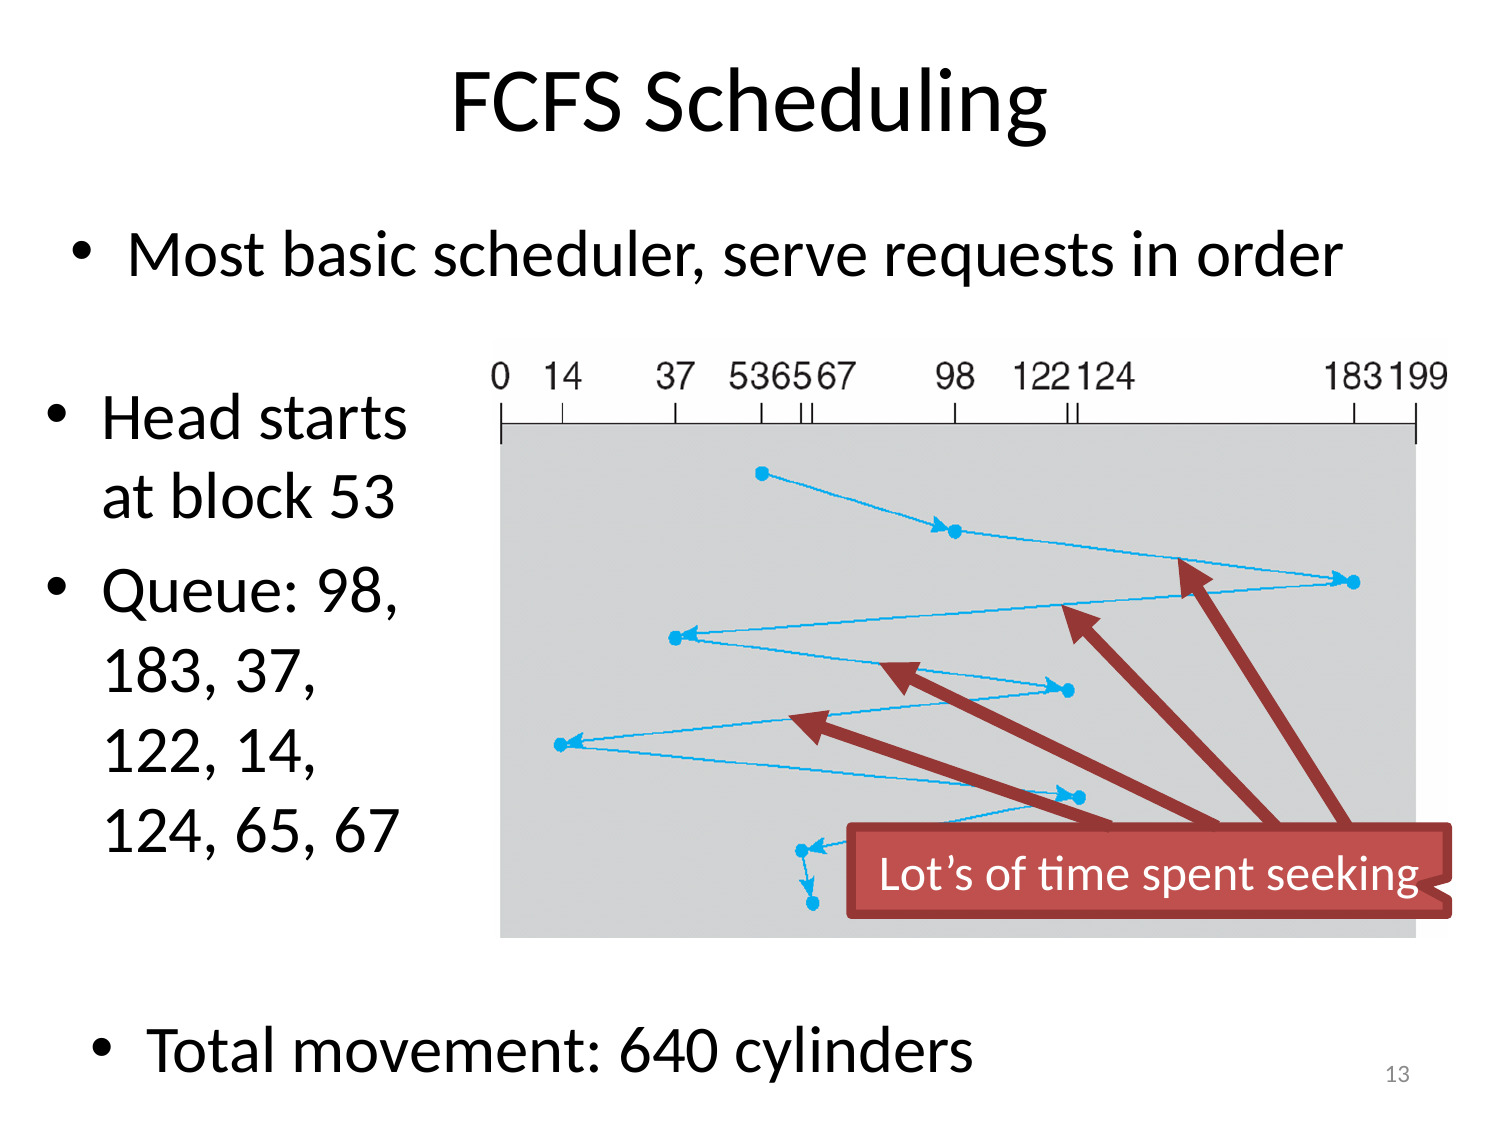

# FCFS Scheduling
Most basic scheduler, serve requests in order
Head starts at block 53
Queue: 98, 183, 37, 122, 14, 124, 65, 67
Lot’s of time spent seeking
Total movement: 640 cylinders